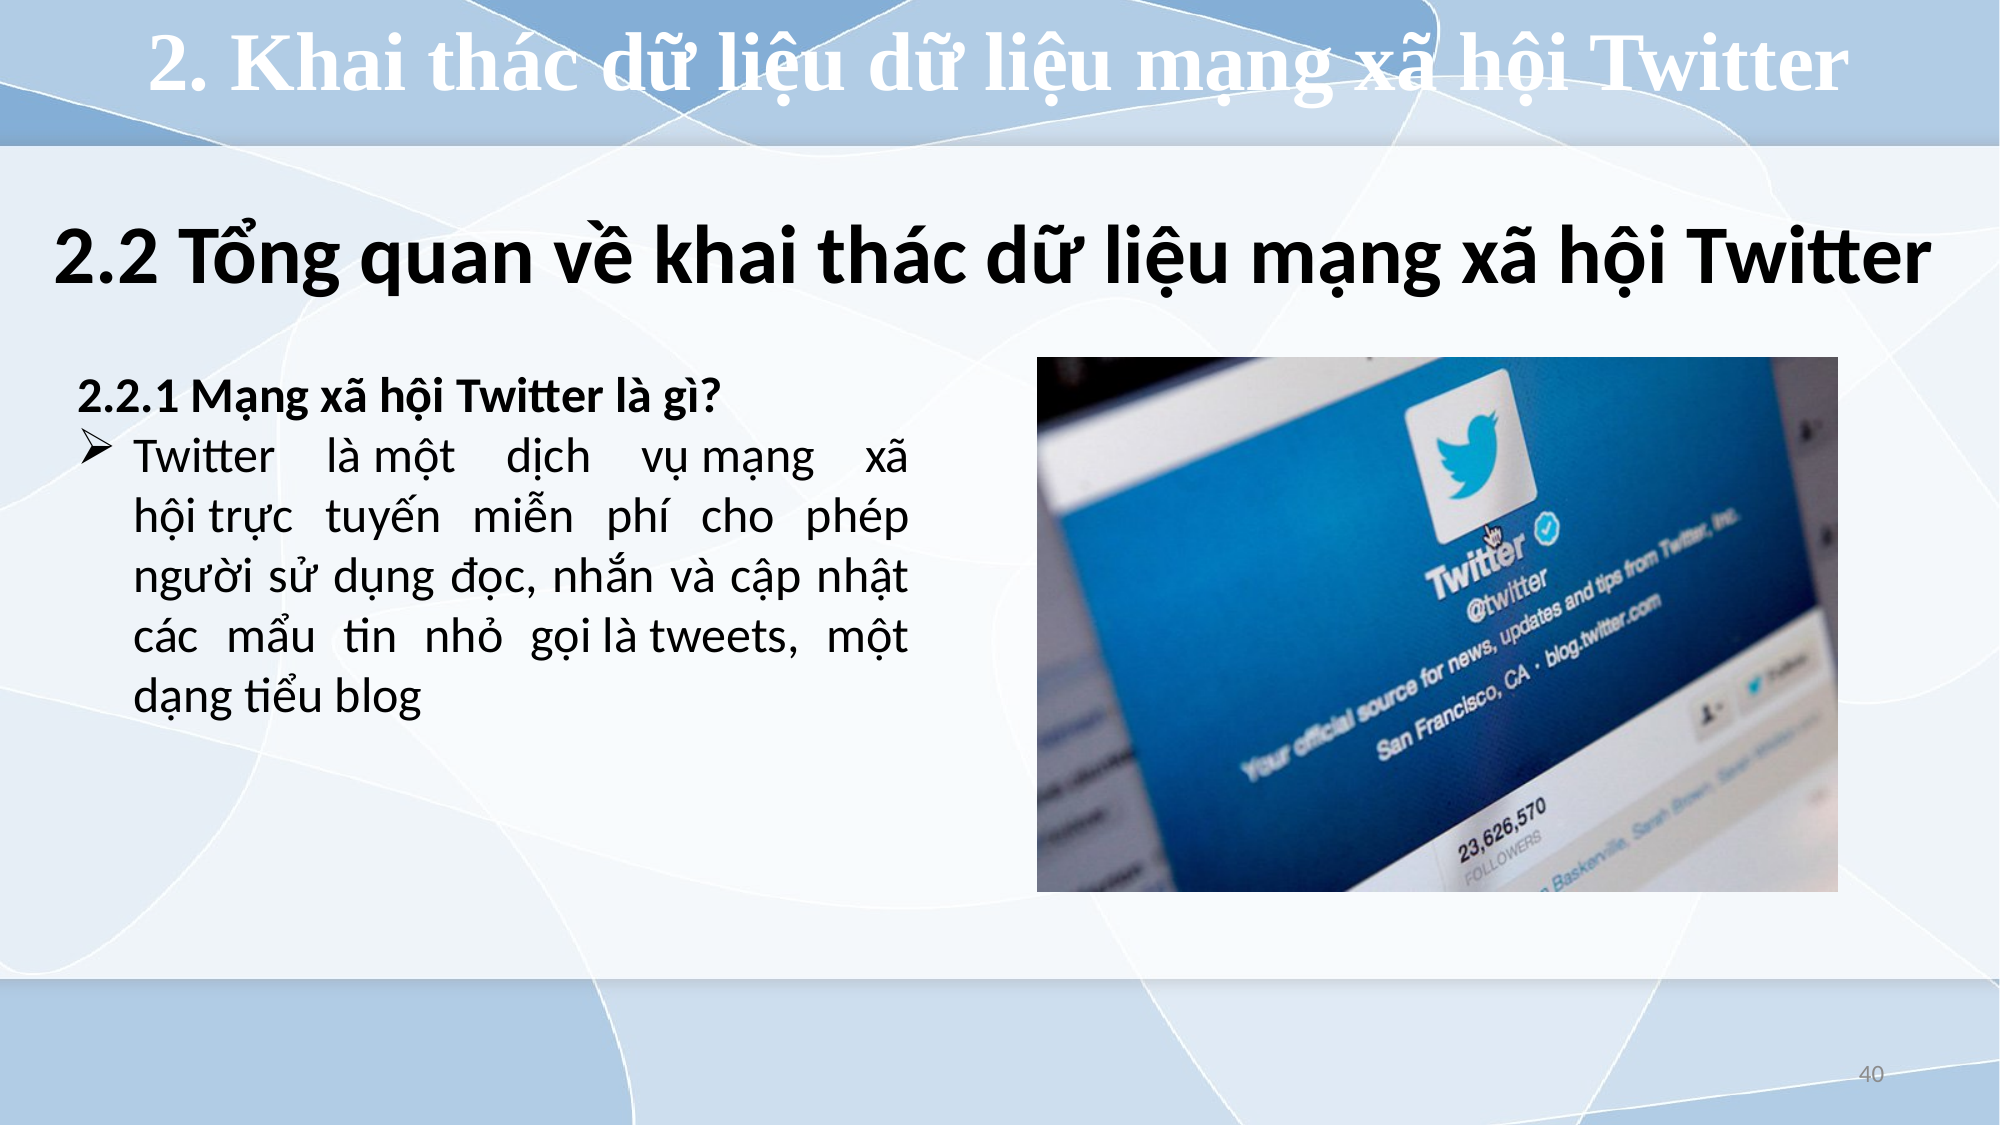

2. Khai thác dữ liệu dữ liệu mạng xã hội Twitter
# 2.2 Tổng quan về khai thác dữ liệu mạng xã hội Twitter
2.2.1 Mạng xã hội Twitter là gì?
Twitter là một dịch vụ mạng xã hội trực tuyến miễn phí cho phép người sử dụng đọc, nhắn và cập nhật các mẩu tin nhỏ gọi là tweets, một dạng tiểu blog